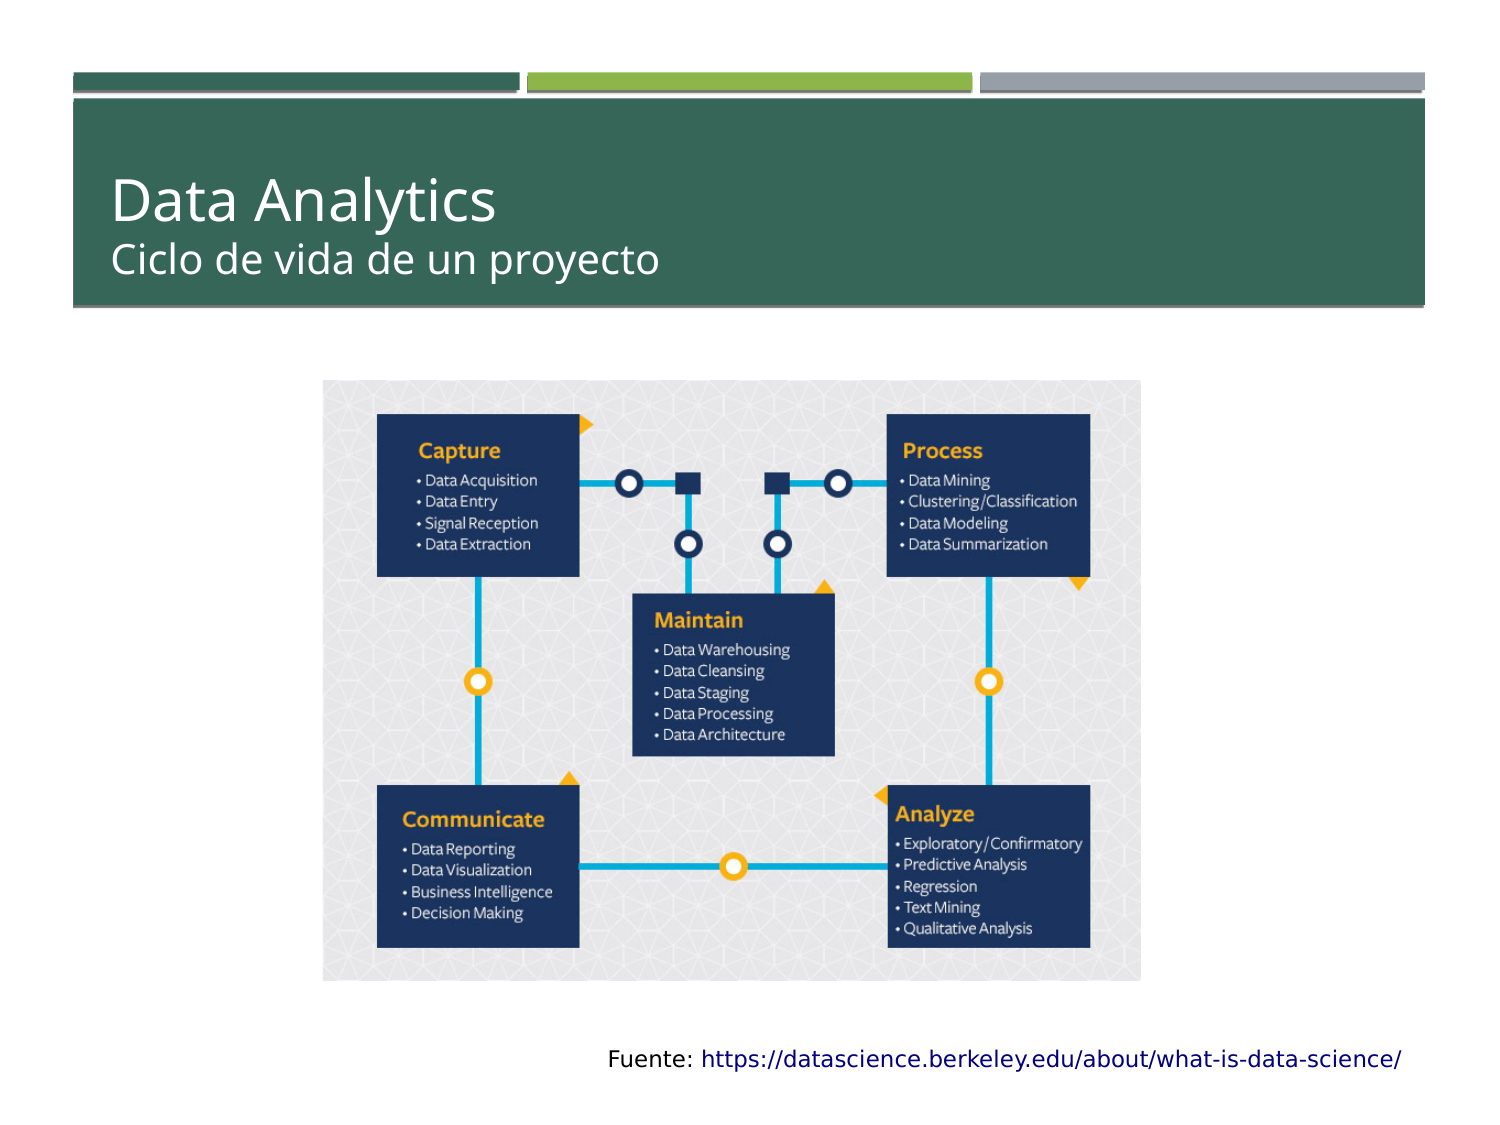

# Data Analytics Ciclo de vida de un proyecto
Fuente: https://datascience.berkeley.edu/about/what-is-data-science/